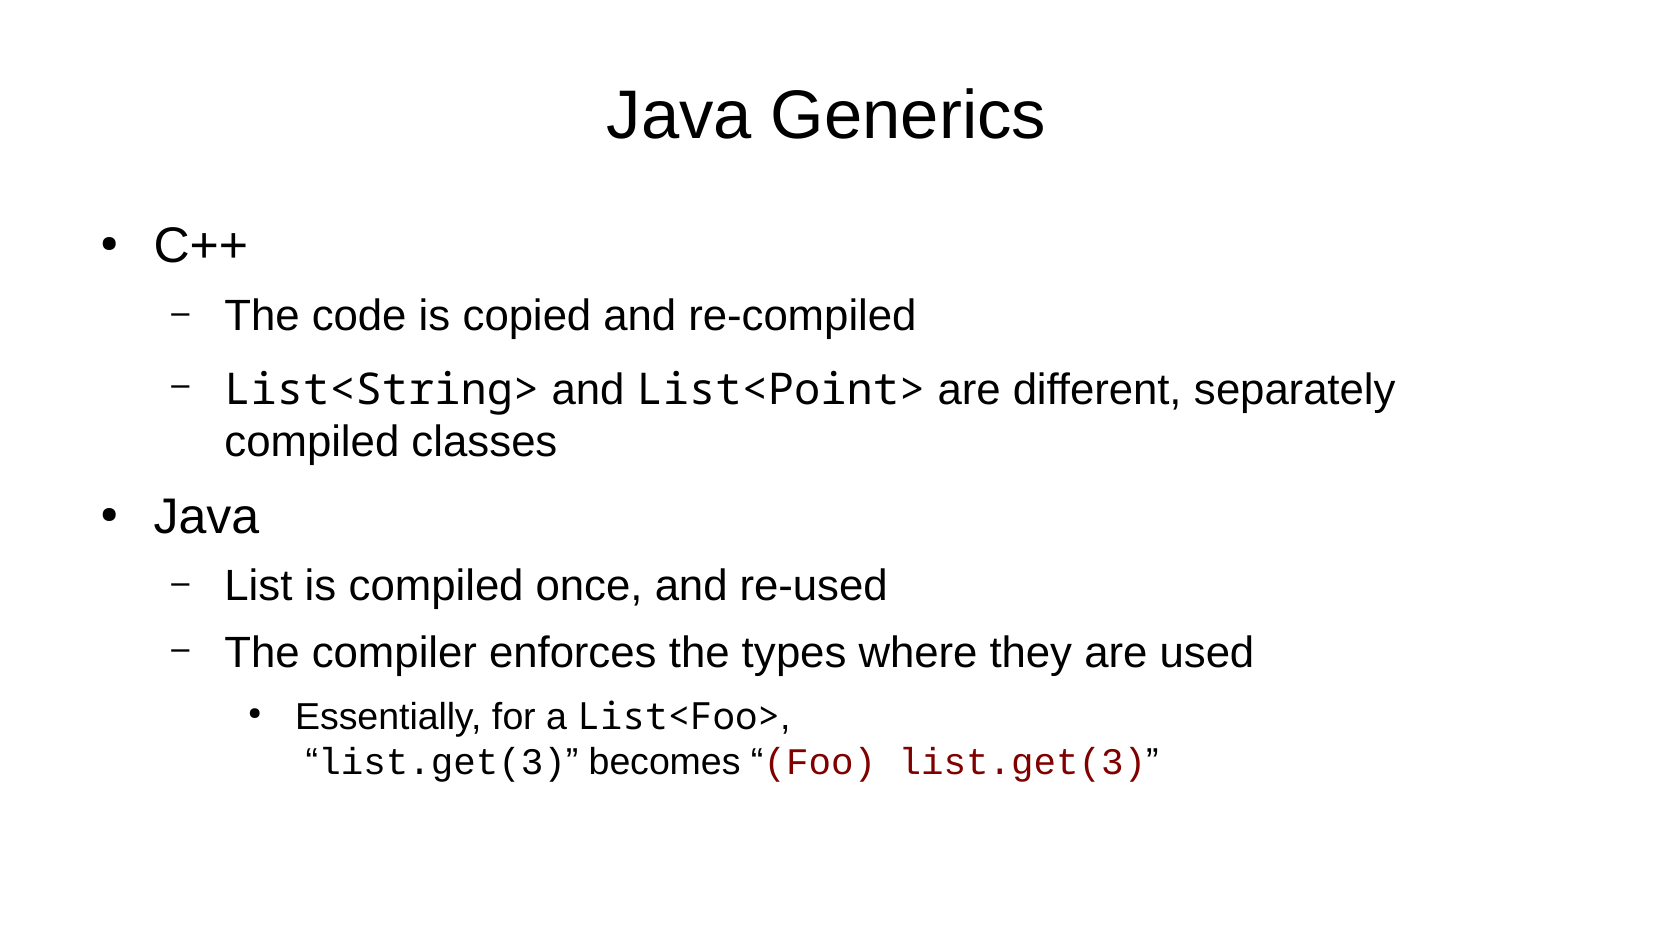

# Java Generics
C++
The code is copied and re-compiled
List<String> and List<Point> are different, separately compiled classes
Java
List is compiled once, and re-used
The compiler enforces the types where they are used
Essentially, for a List<Foo>,
 “list.get(3)” becomes “(Foo) list.get(3)”